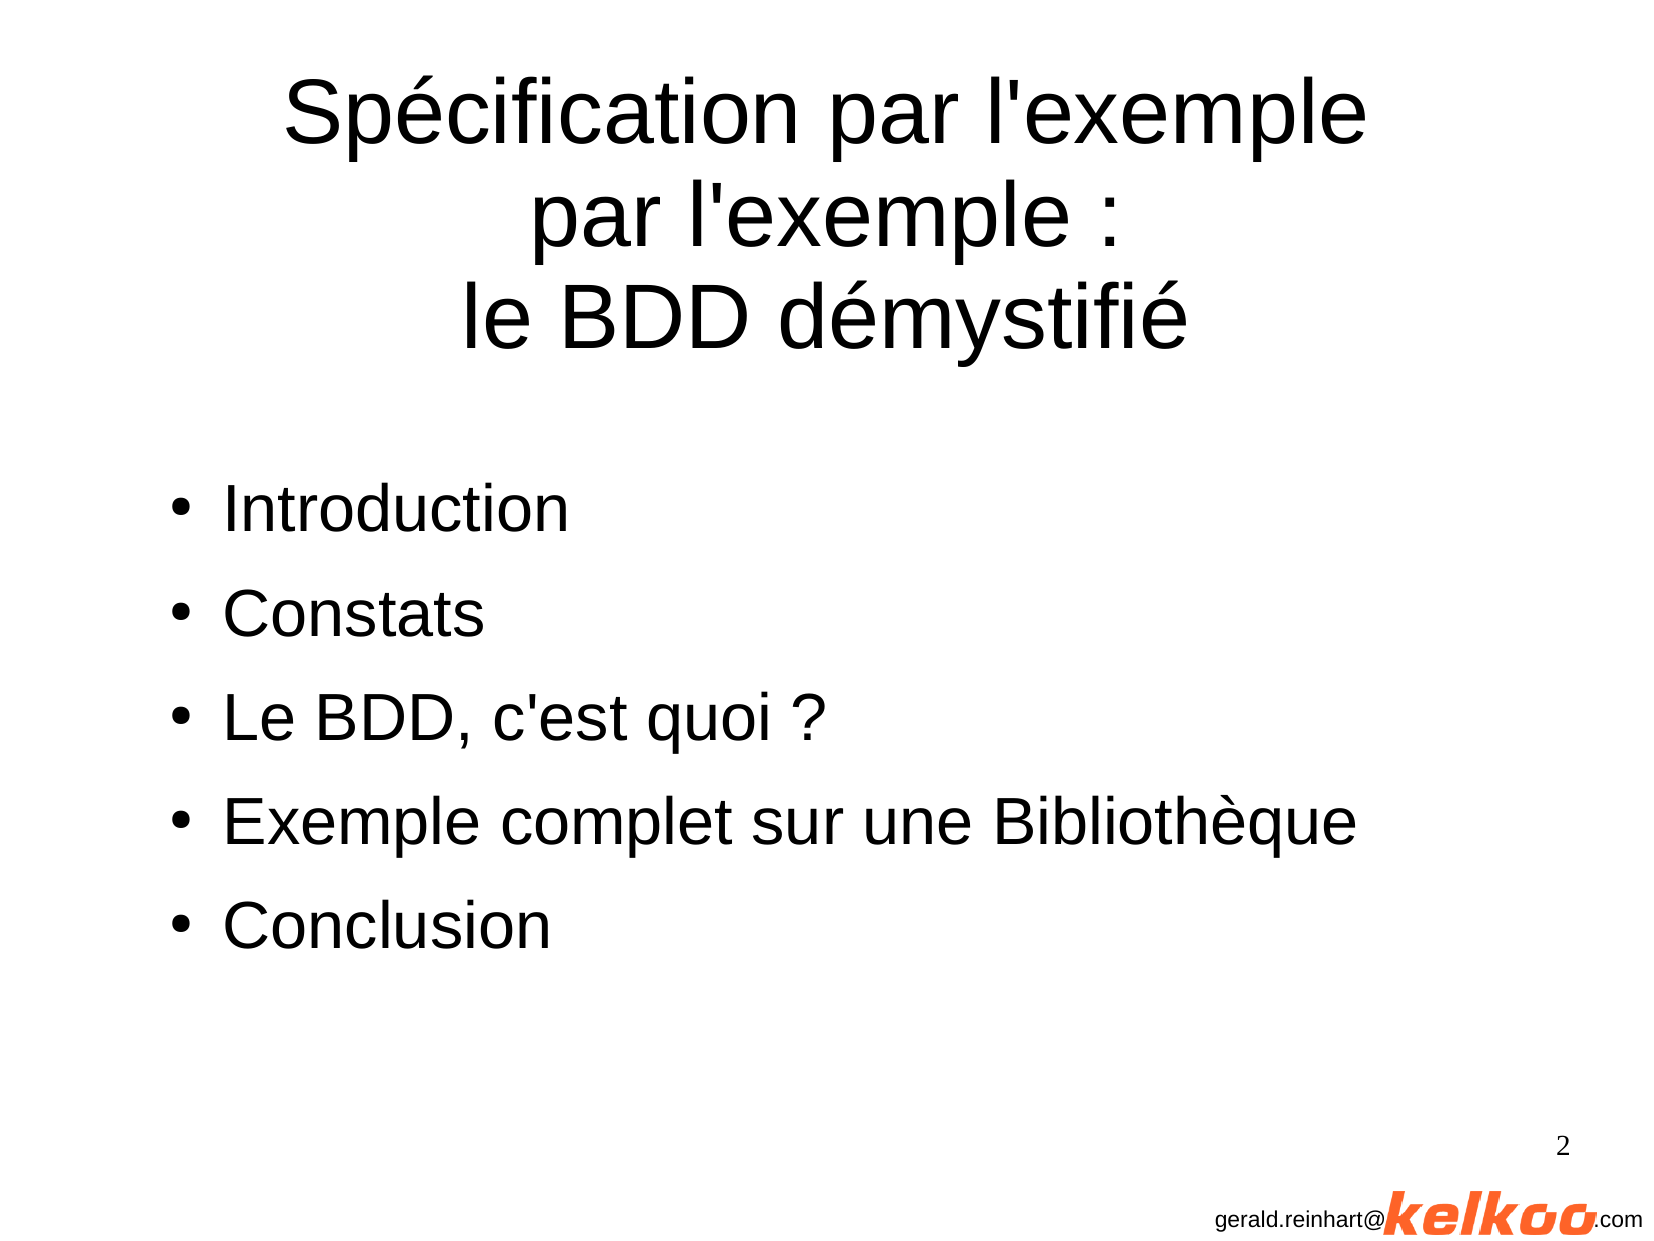

Spécification par l'exemple
 par l'exemple :
le BDD démystifié
# Introduction
Constats
Le BDD, c'est quoi ?
Exemple complet sur une Bibliothèque
Conclusion
2
 gerald.reinhart@ .com